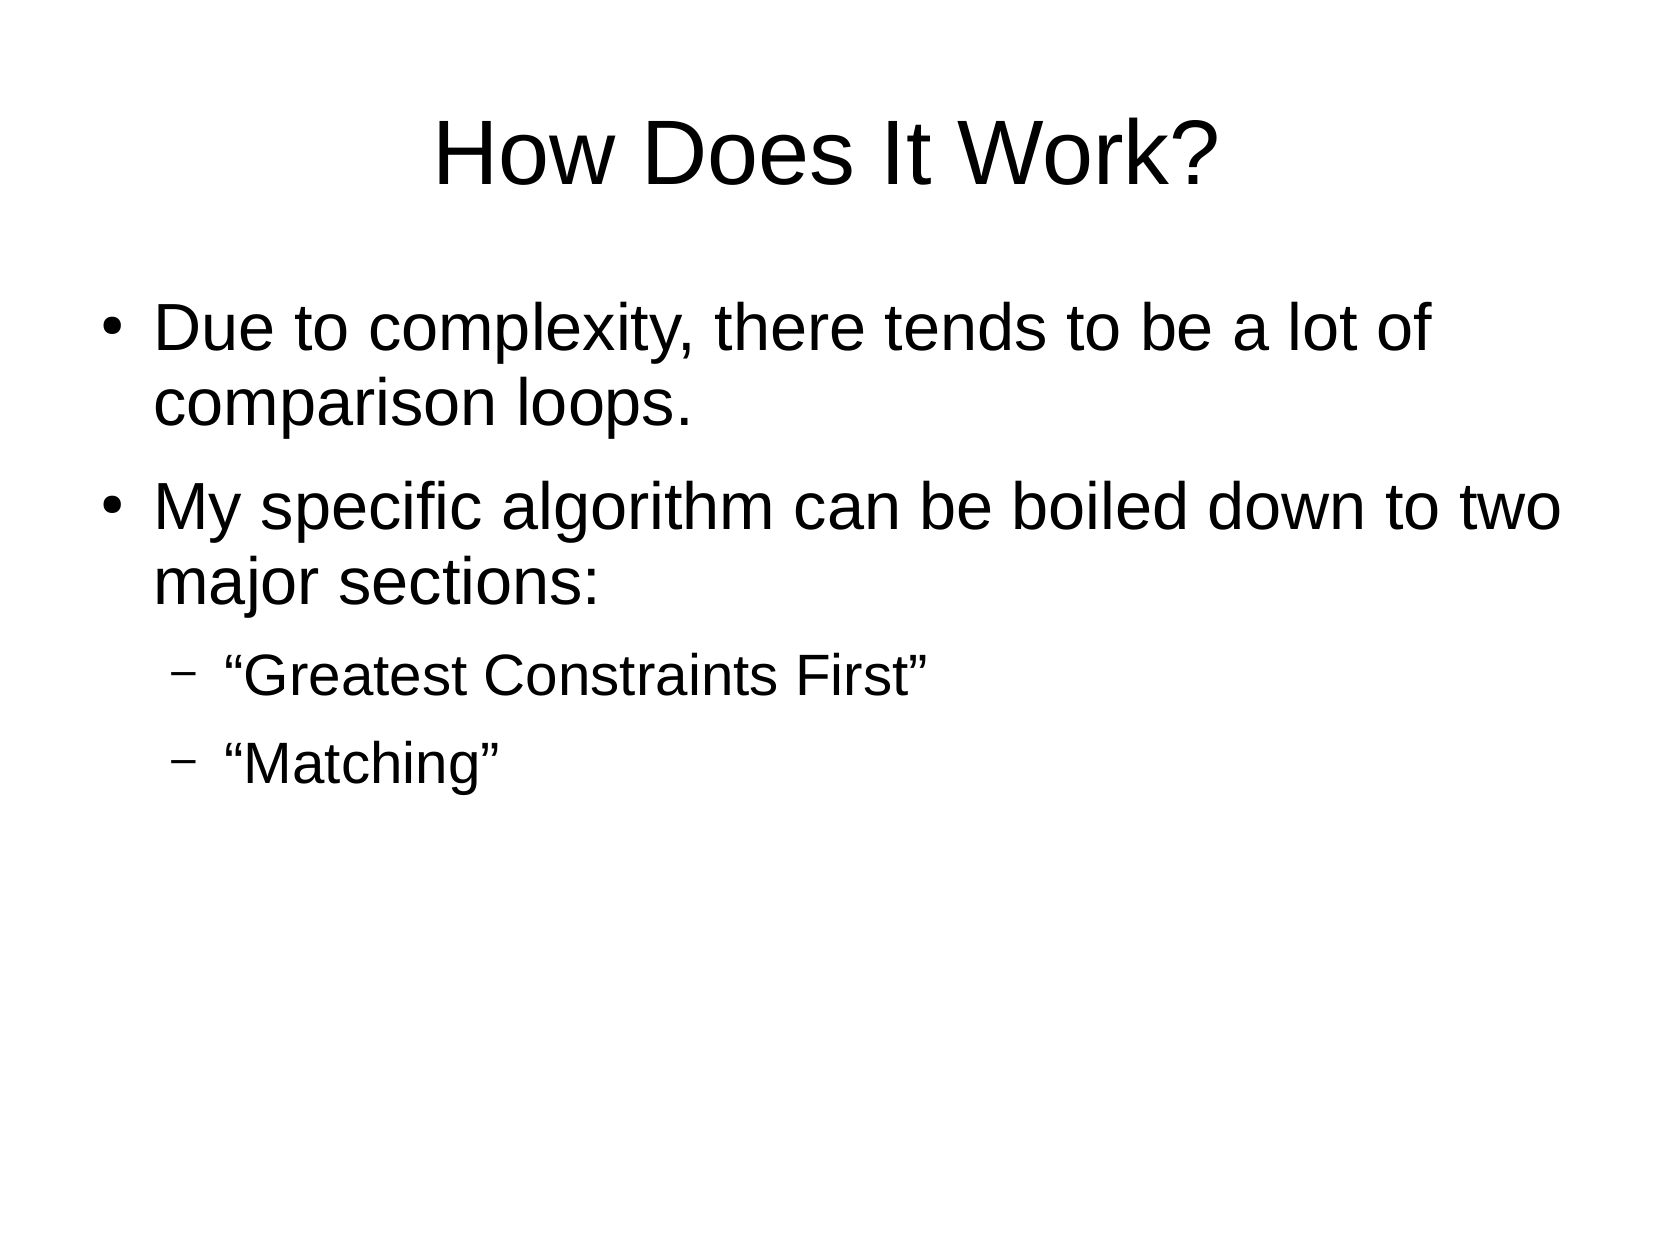

# How Does It Work?
Due to complexity, there tends to be a lot of comparison loops.
My specific algorithm can be boiled down to two major sections:
“Greatest Constraints First”
“Matching”